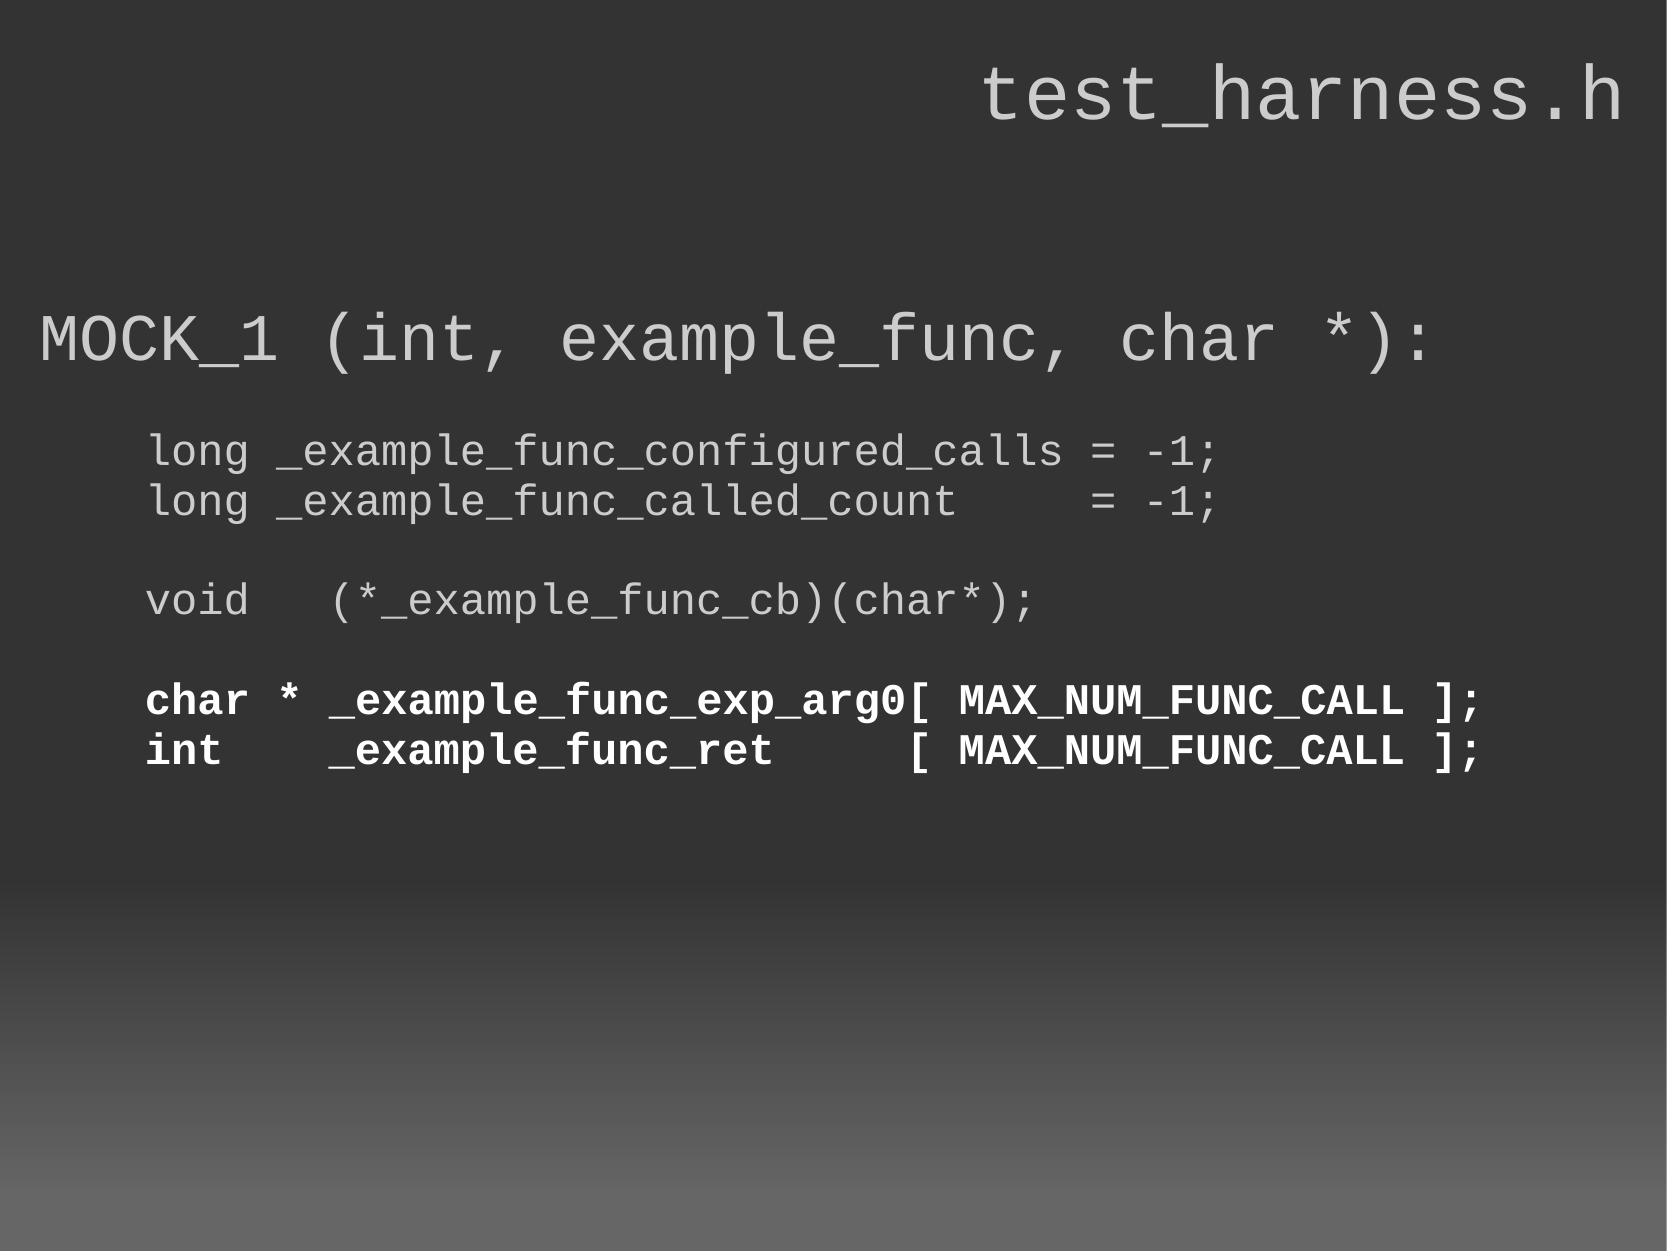

# test_harness.h
MOCK_1 (int, example_func, char *):
    long _example_func_configured_calls = -1;
    long _example_func_called_count     = -1;
    void   (*_example_func_cb)(char*);
    char * _example_func_exp_arg0[ MAX_NUM_FUNC_CALL ];
    int    _example_func_ret     [ MAX_NUM_FUNC_CALL ];